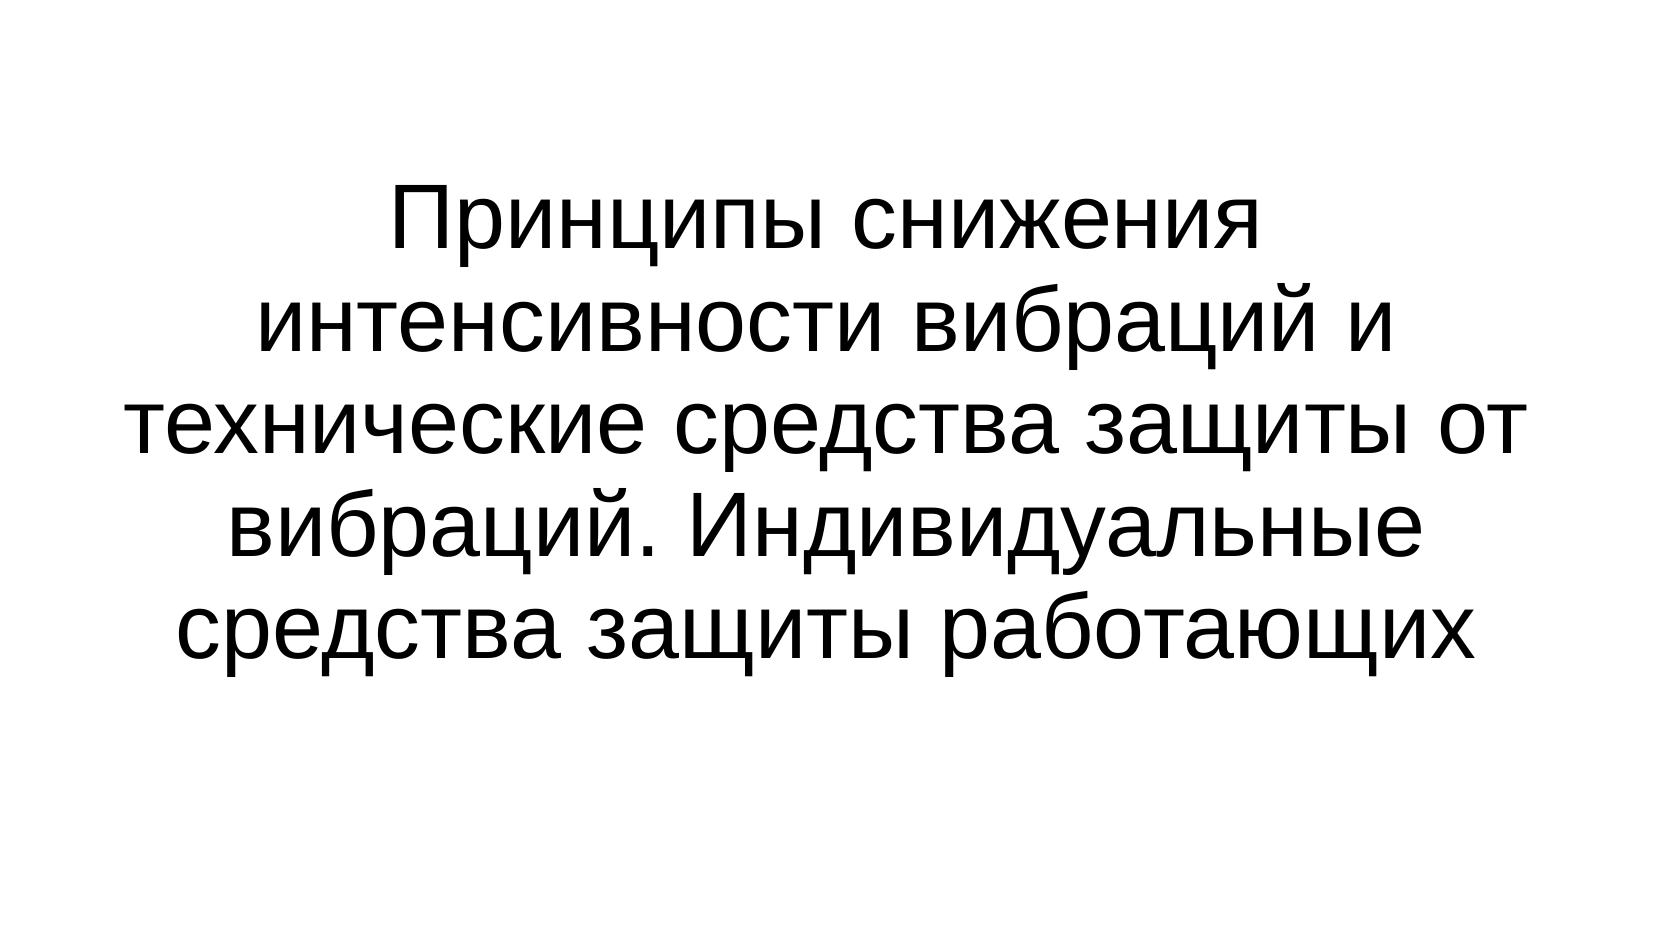

# Принципы снижения интенсивности вибраций и технические средства защиты от вибраций. Индивидуальные средства защиты работающих